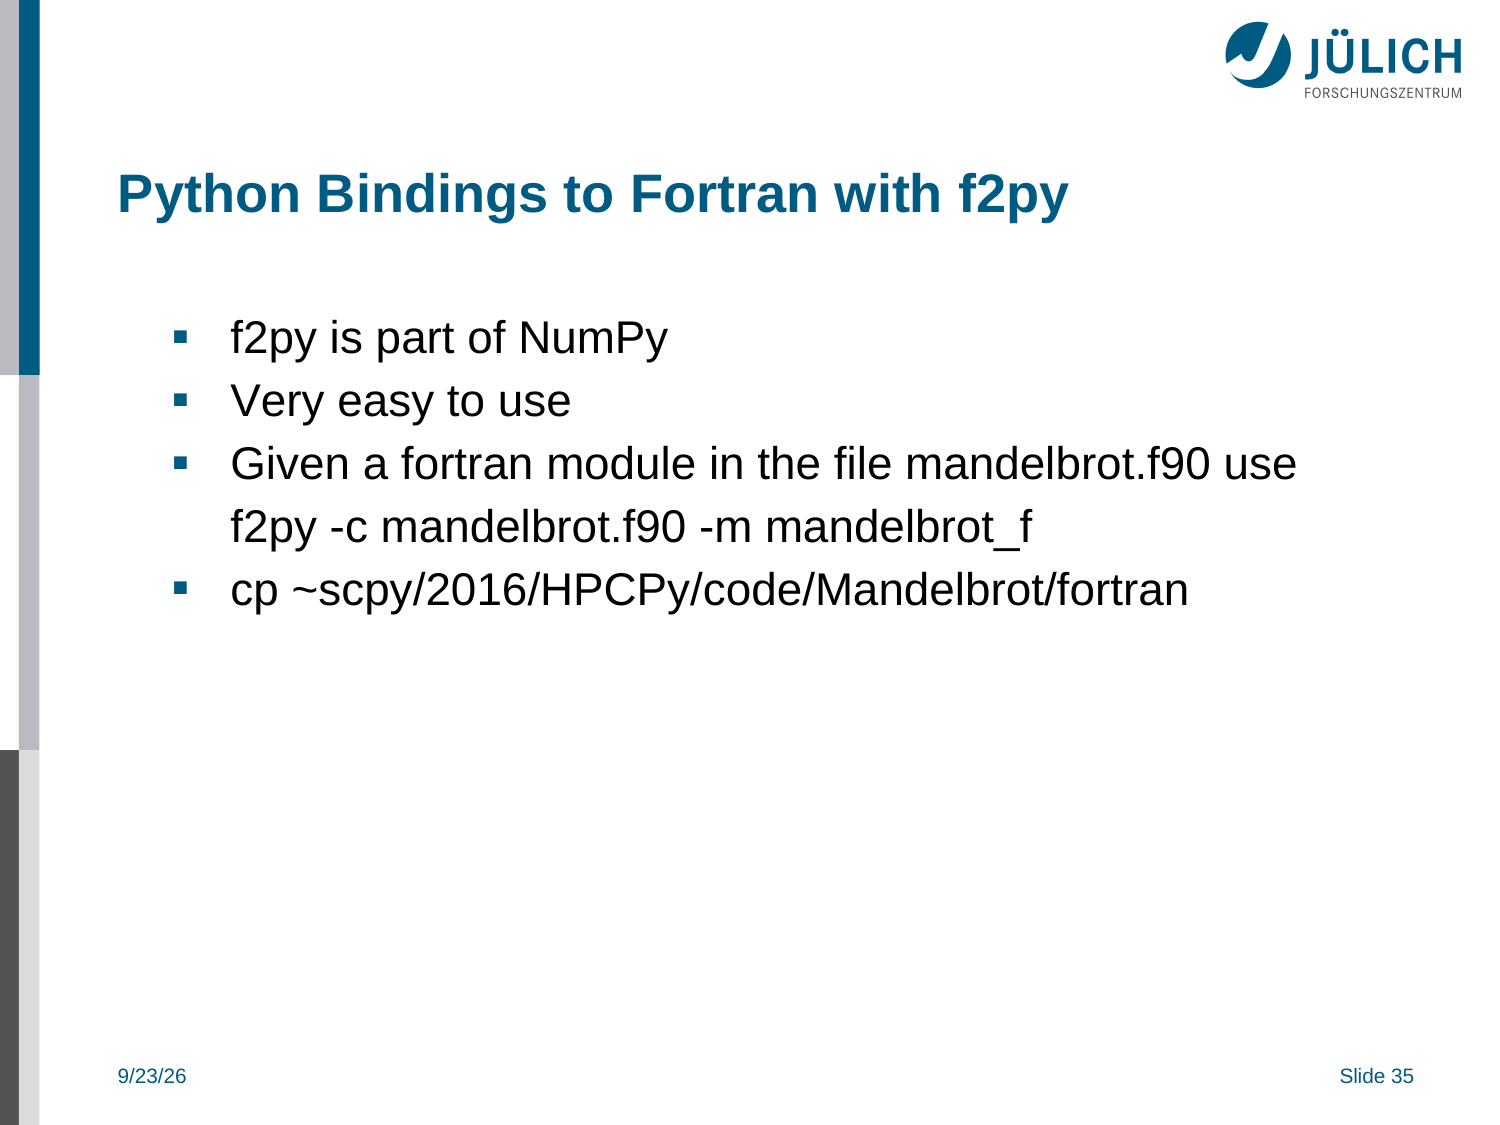

# Python Bindings to Fortran with f2py
f2py is part of NumPy
Very easy to use
Given a fortran module in the file mandelbrot.f90 use
f2py -c mandelbrot.f90 -m mandelbrot_f
cp ~scpy/2016/HPCPy/code/Mandelbrot/fortran